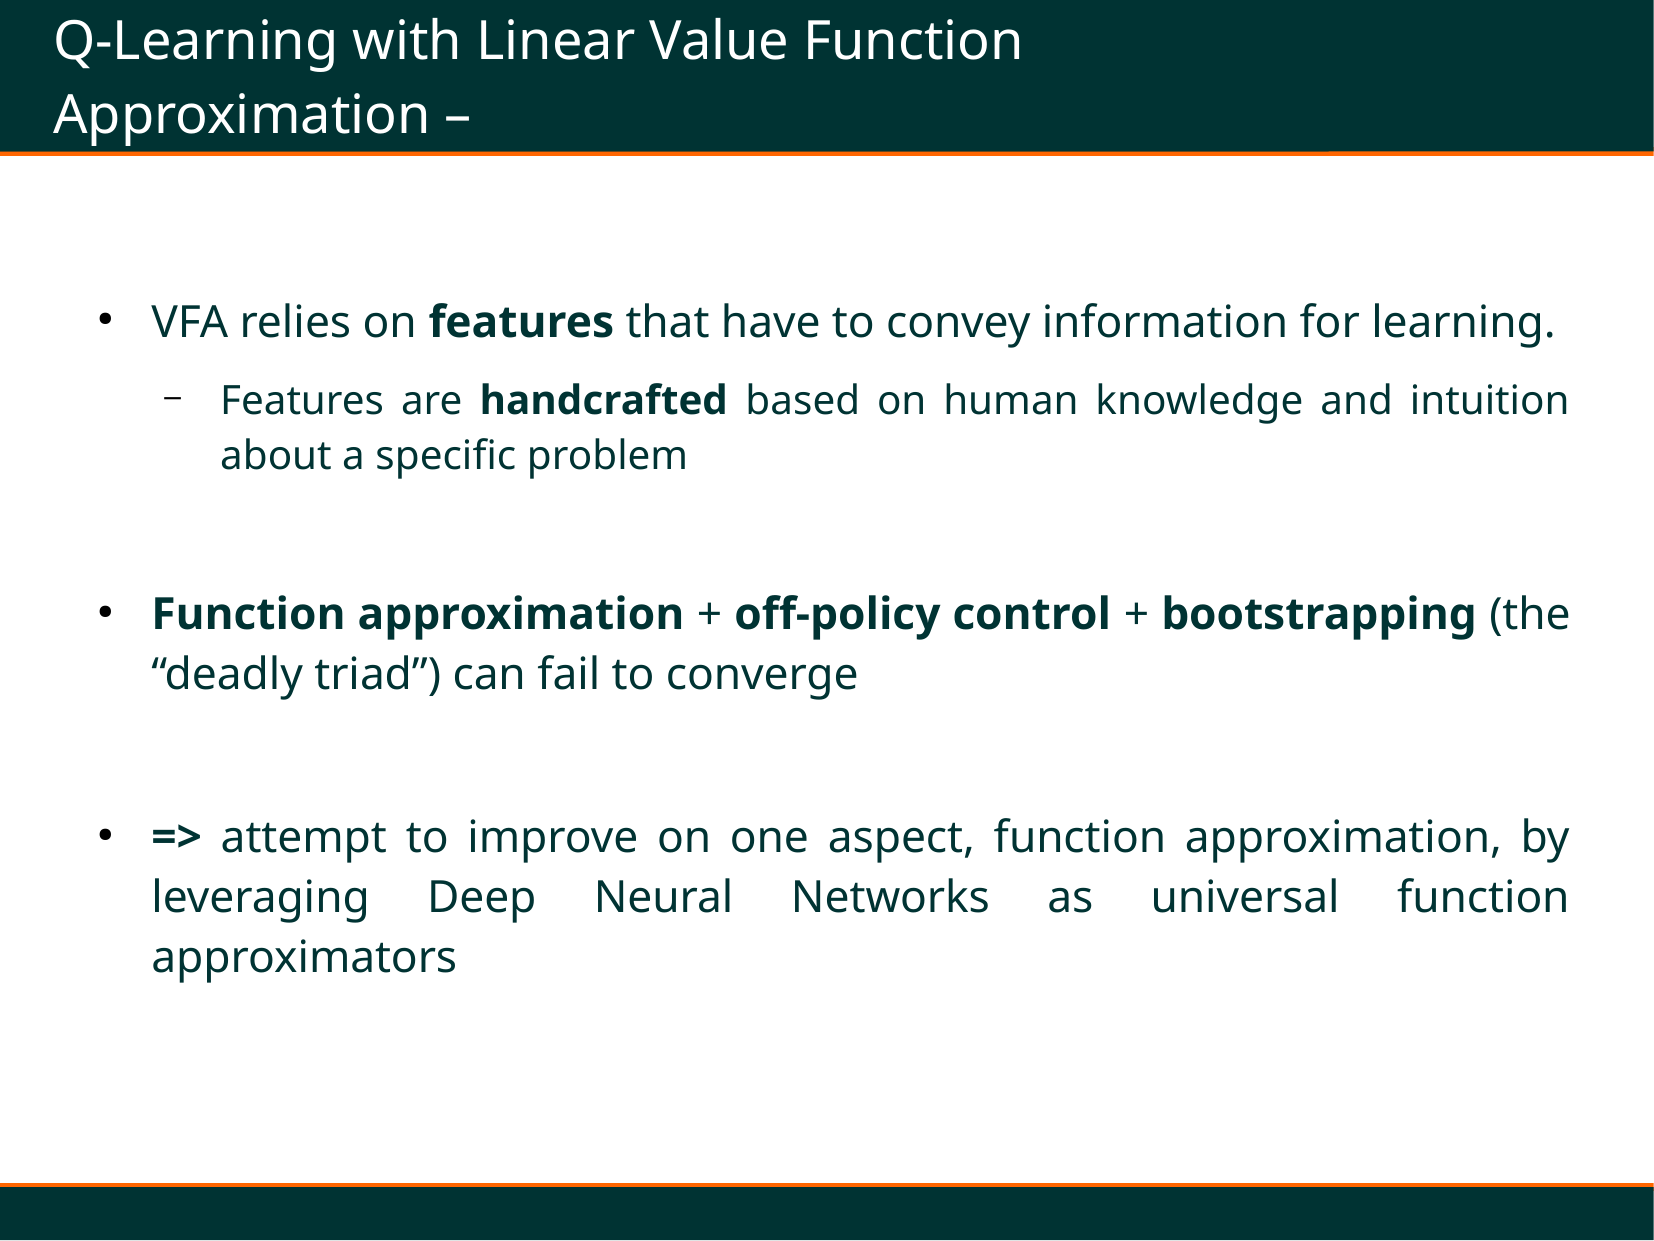

# Q-Learning with Linear Value Function Approximation –
VFA relies on features that have to convey information for learning.
Features are handcrafted based on human knowledge and intuition about a specific problem
Function approximation + off-policy control + bootstrapping (the “deadly triad”) can fail to converge
=> attempt to improve on one aspect, function approximation, by leveraging Deep Neural Networks as universal function approximators